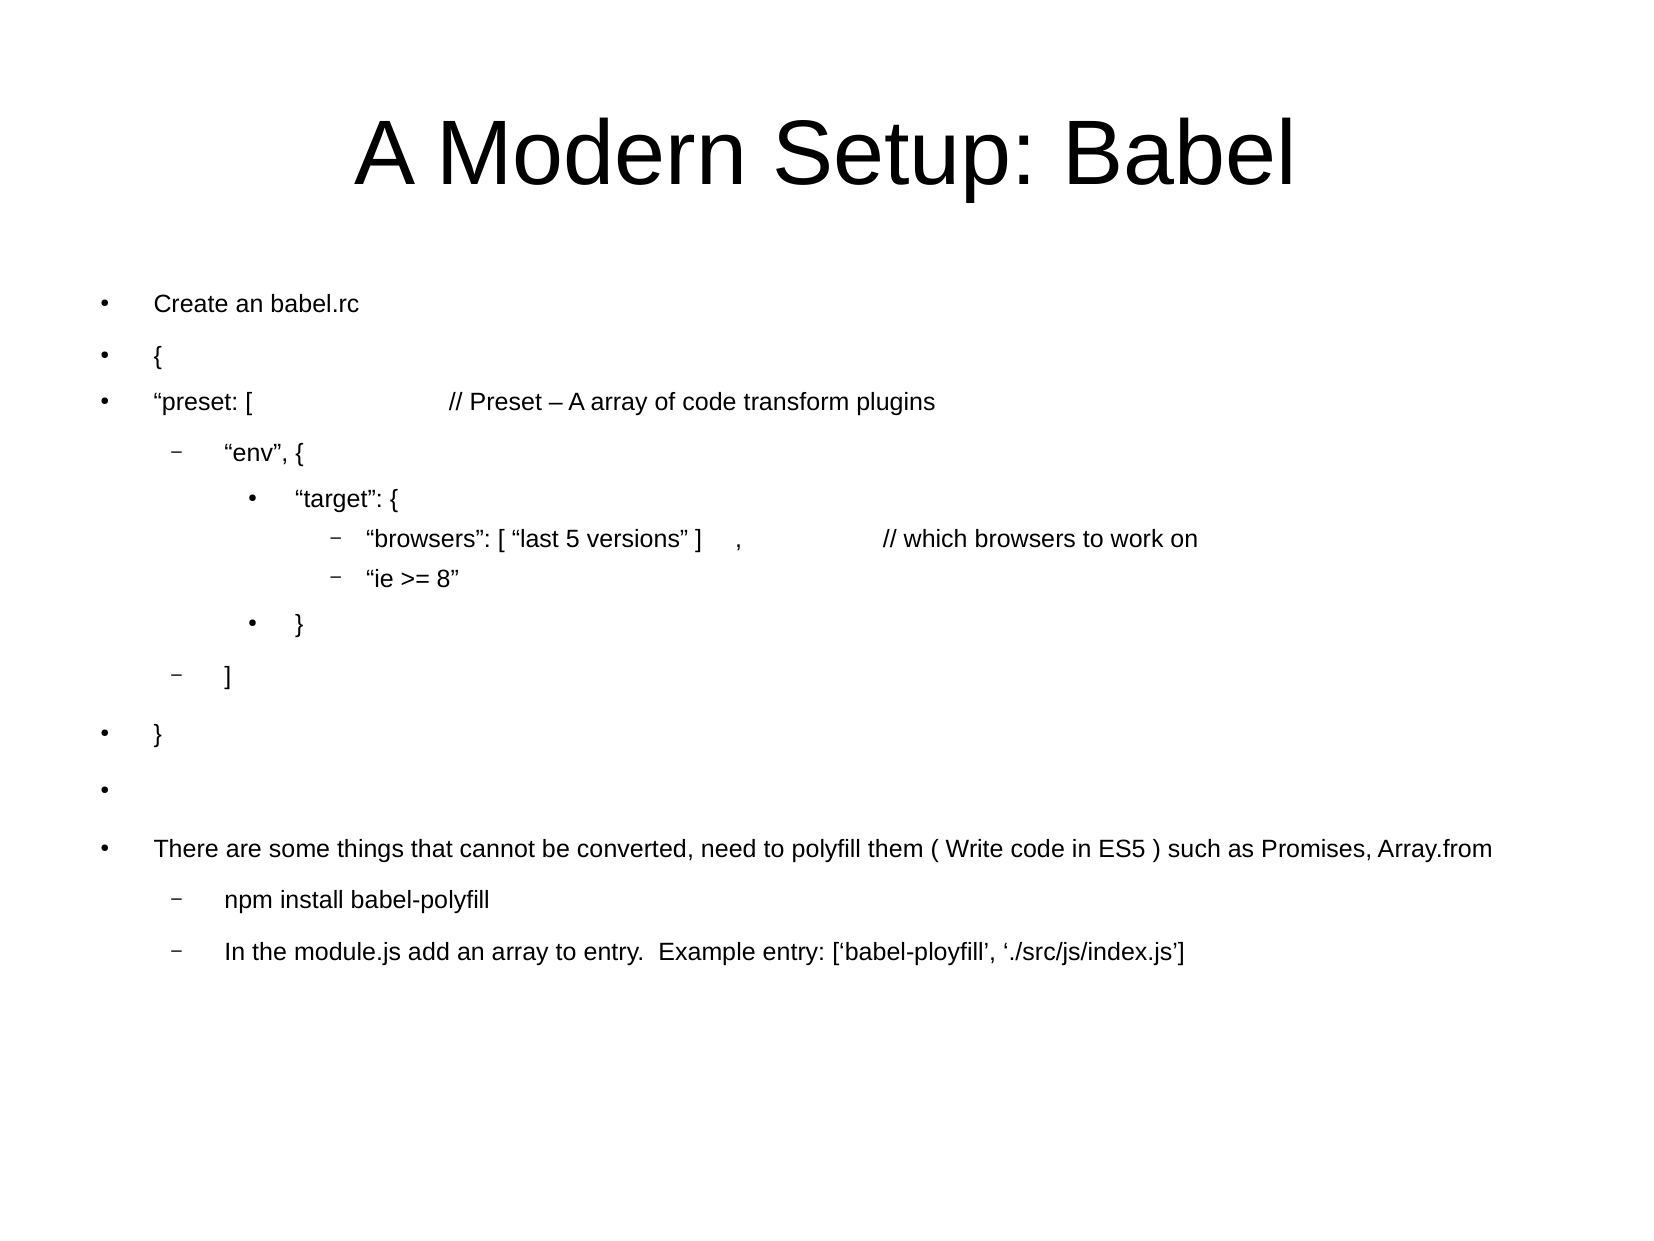

# A Modern Setup: Babel
Create an babel.rc
{
“preset: [ 			// Preset – A array of code transform plugins
“env”, {
“target”: {
“browsers”: [ “last 5 versions” ]	,		// which browsers to work on
“ie >= 8”
}
]
}
There are some things that cannot be converted, need to polyfill them ( Write code in ES5 ) such as Promises, Array.from
npm install babel-polyfill
In the module.js add an array to entry. Example entry: [‘babel-ployfill’, ‘./src/js/index.js’]